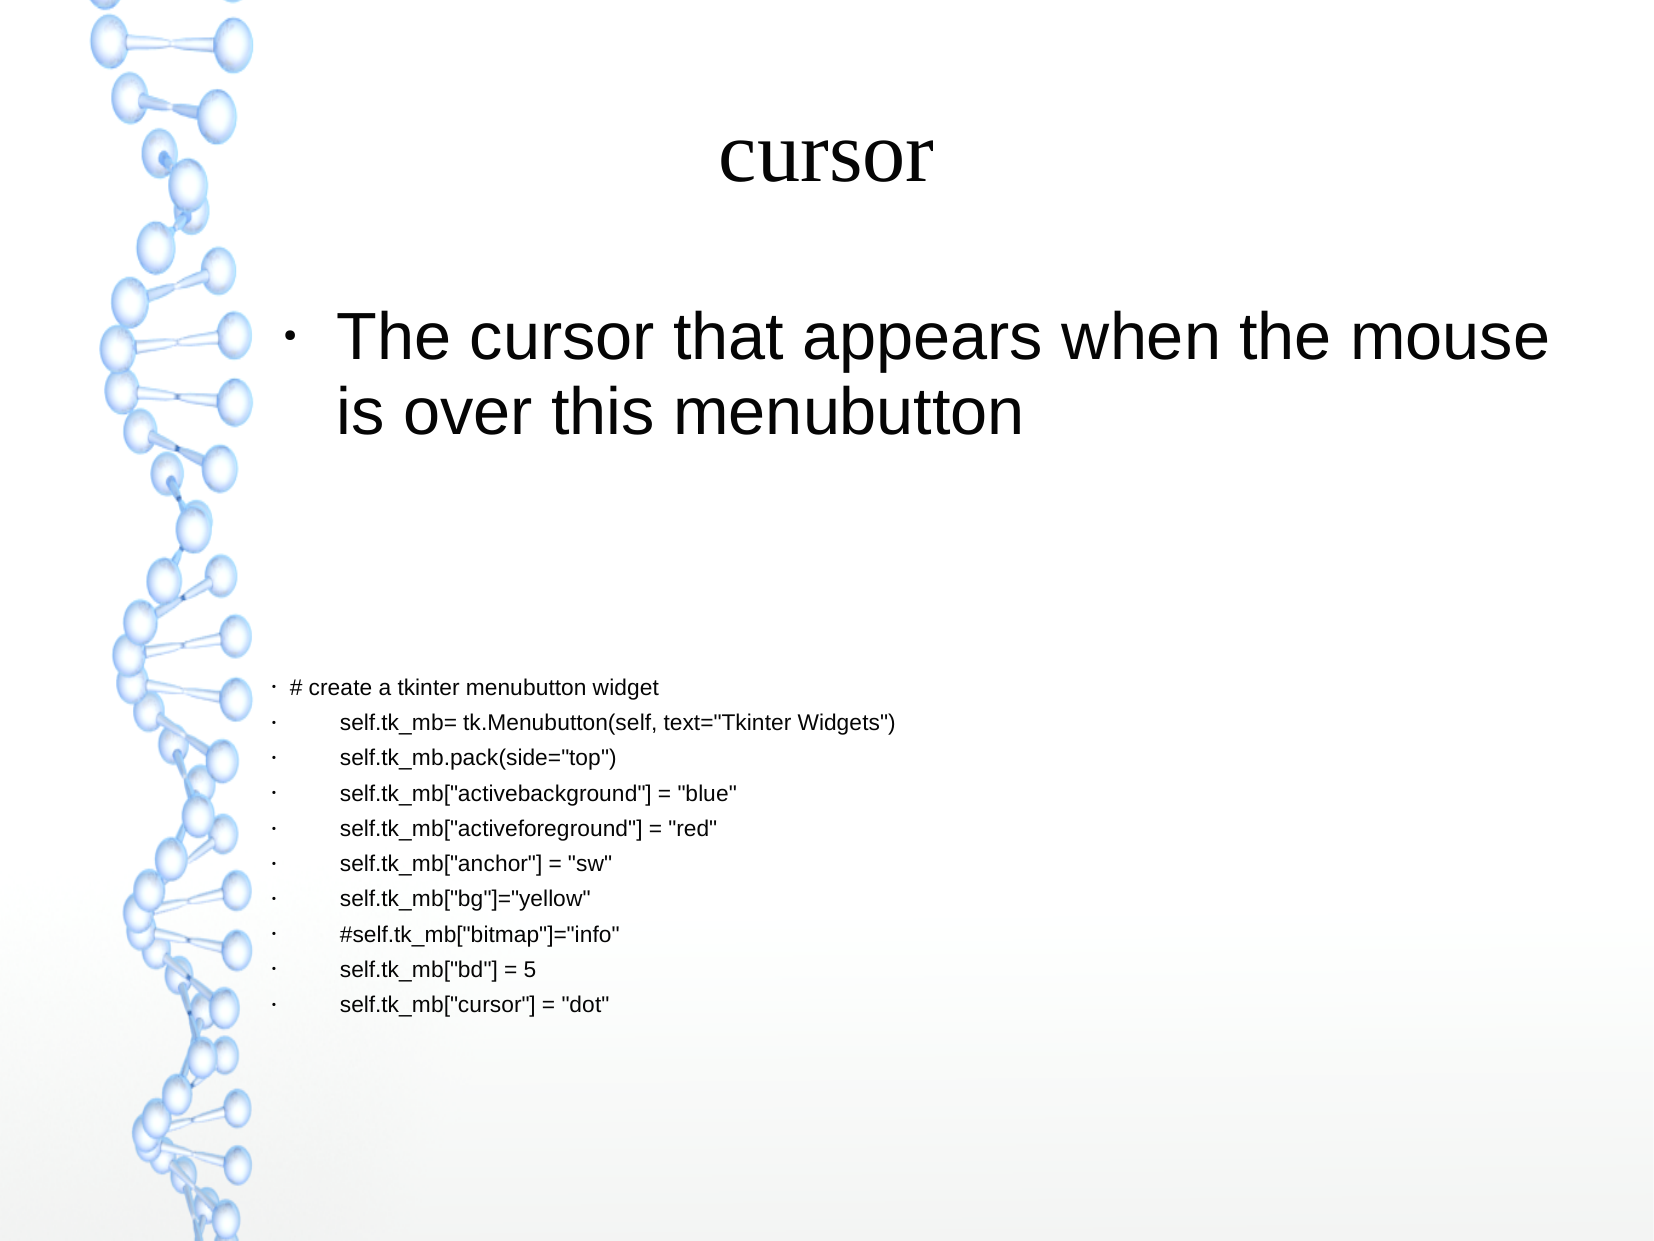

# cursor
The cursor that appears when the mouse is over this menubutton
# create a tkinter menubutton widget
 self.tk_mb= tk.Menubutton(self, text="Tkinter Widgets")
 self.tk_mb.pack(side="top")
 self.tk_mb["activebackground"] = "blue"
 self.tk_mb["activeforeground"] = "red"
 self.tk_mb["anchor"] = "sw"
 self.tk_mb["bg"]="yellow"
 #self.tk_mb["bitmap"]="info"
 self.tk_mb["bd"] = 5
 self.tk_mb["cursor"] = "dot"